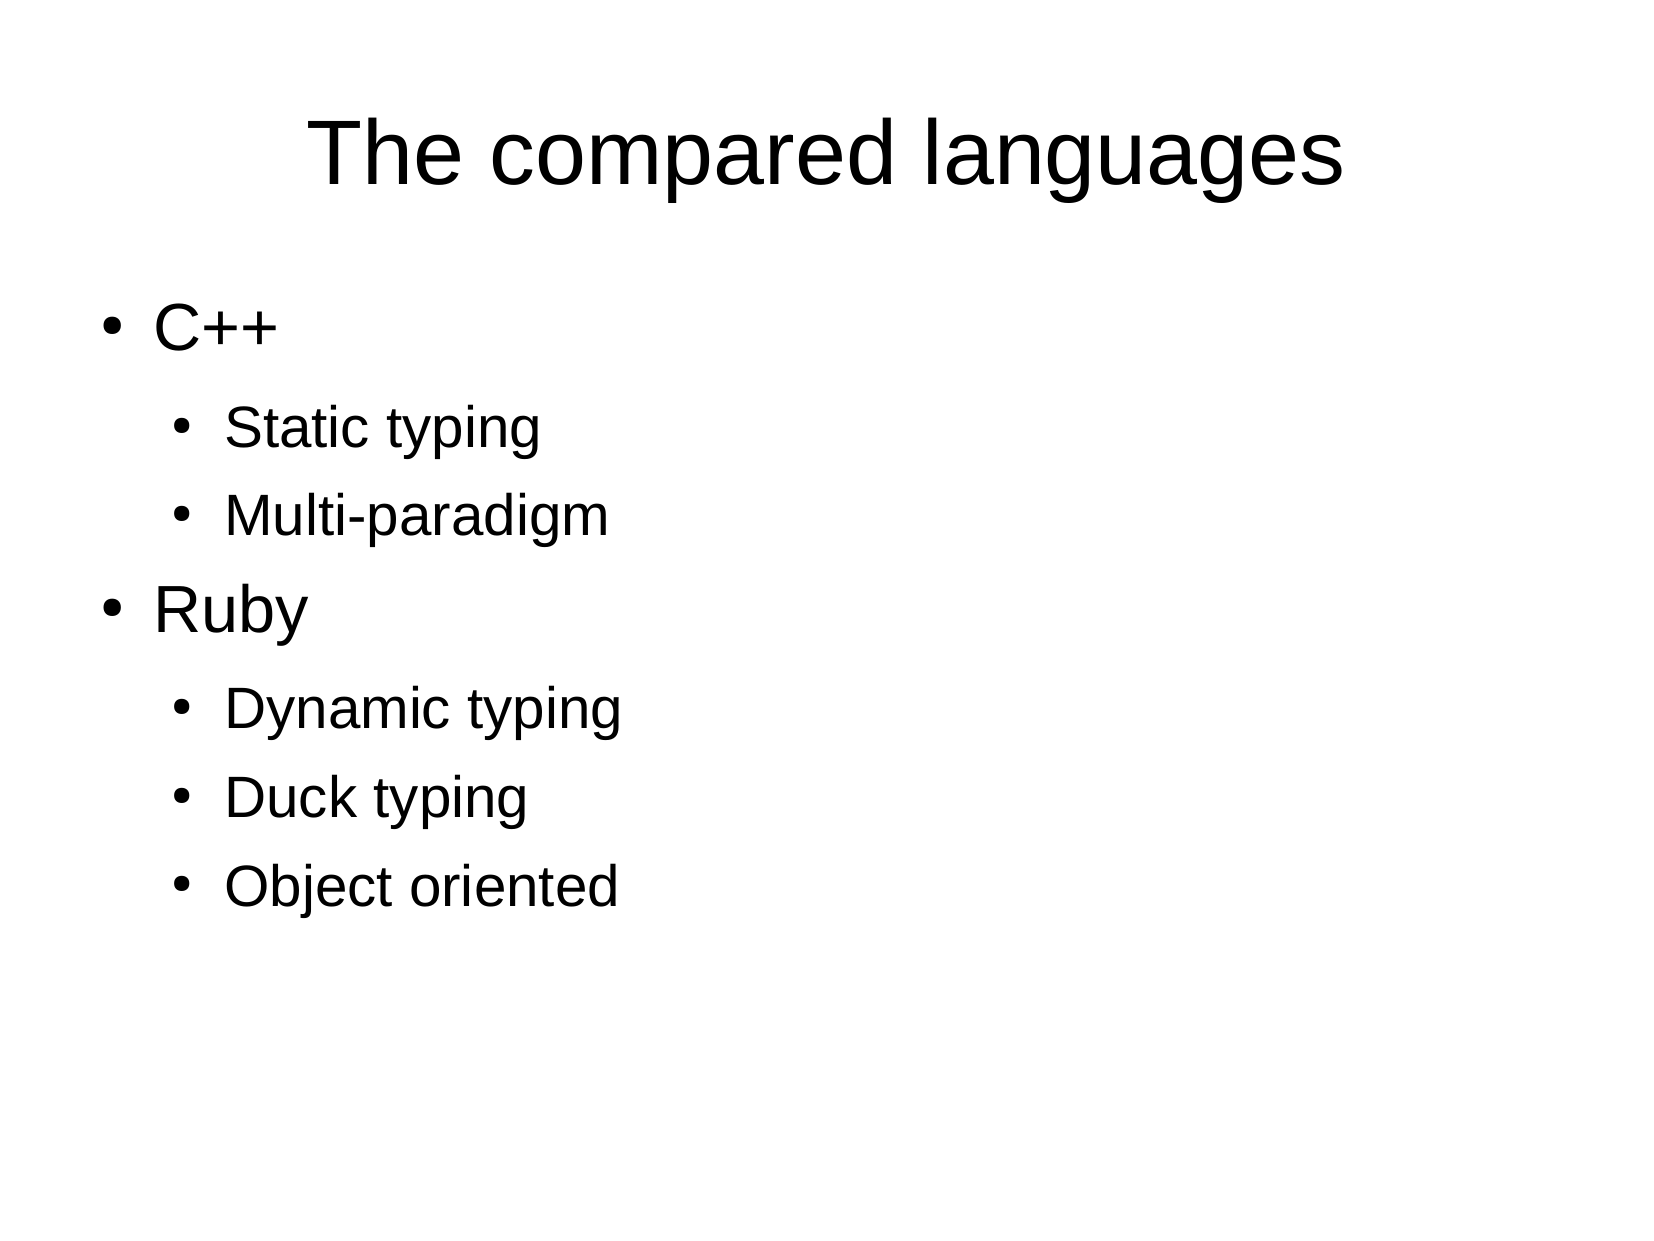

# The compared languages
C++
Static typing
Multi-paradigm
Ruby
Dynamic typing
Duck typing
Object oriented